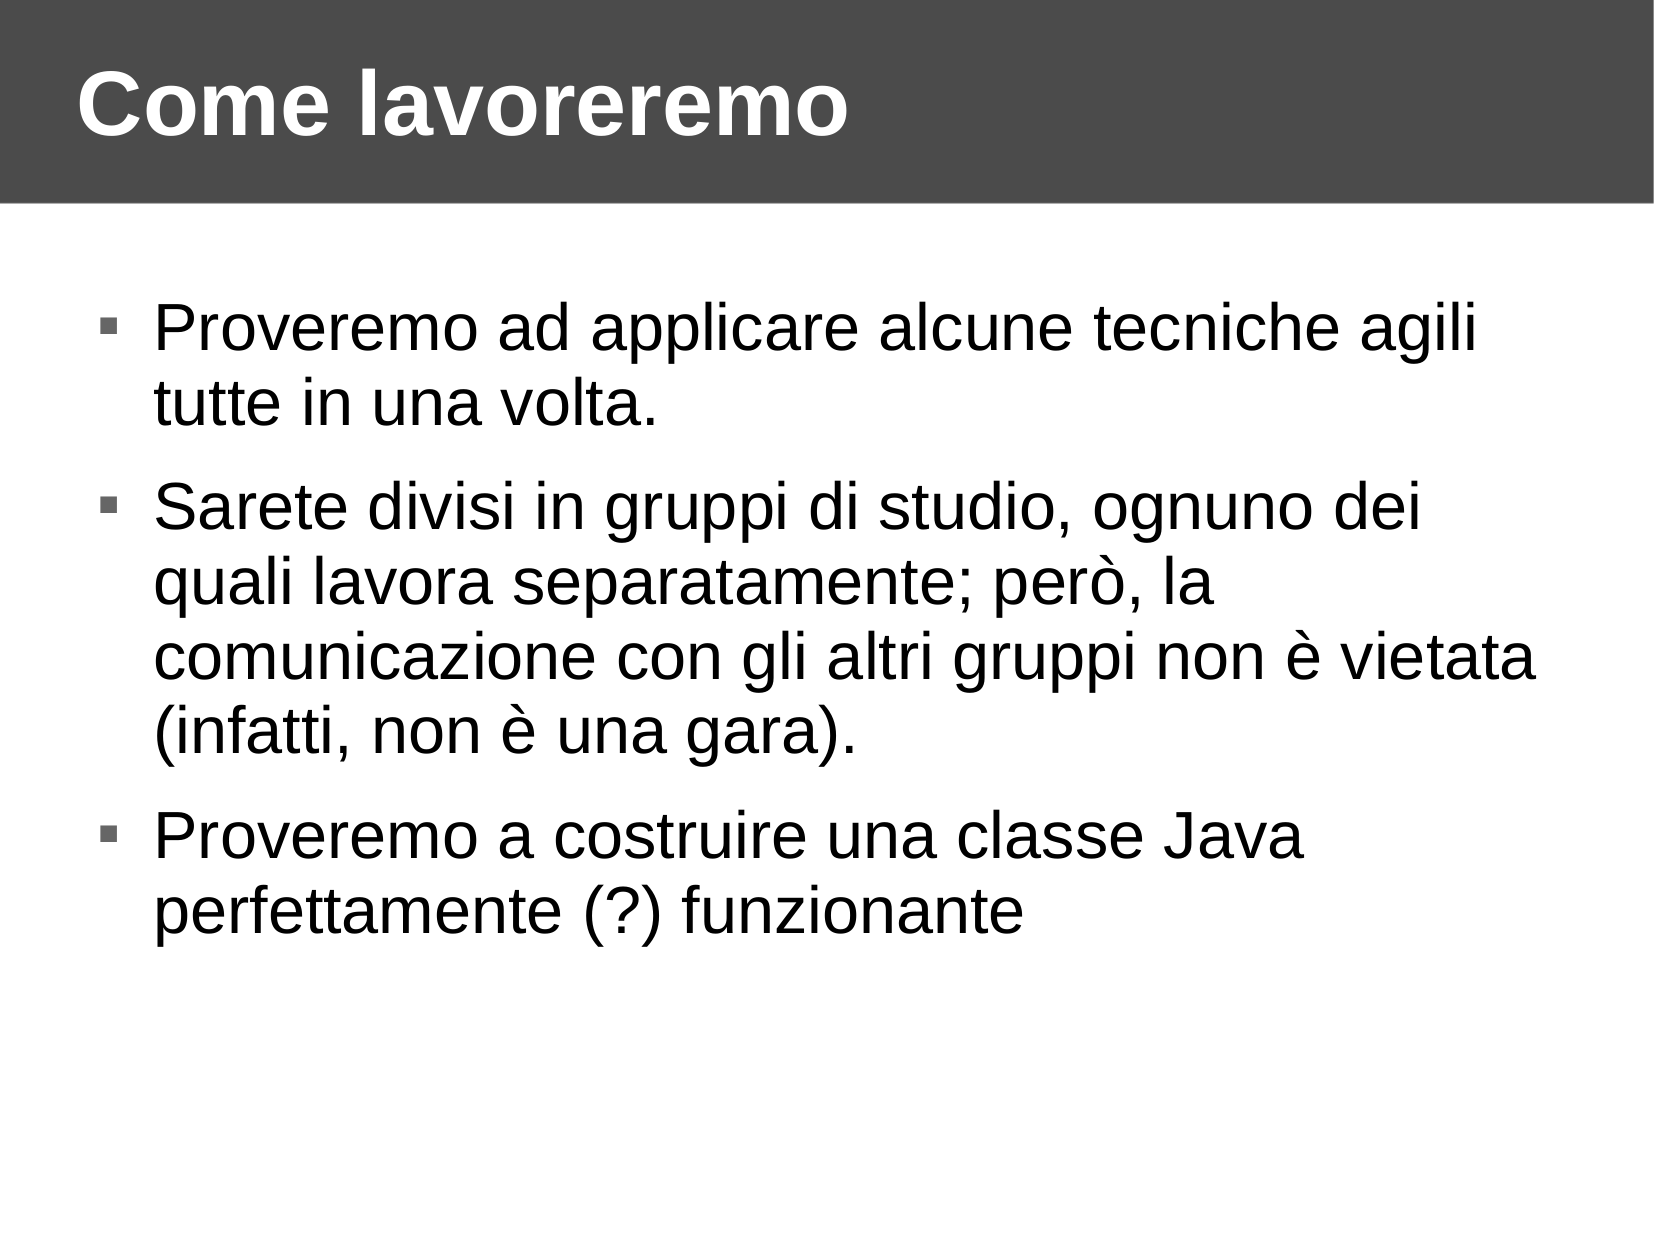

# Come lavoreremo
Proveremo ad applicare alcune tecniche agili tutte in una volta.
Sarete divisi in gruppi di studio, ognuno dei quali lavora separatamente; però, la comunicazione con gli altri gruppi non è vietata (infatti, non è una gara).
Proveremo a costruire una classe Java perfettamente (?) funzionante